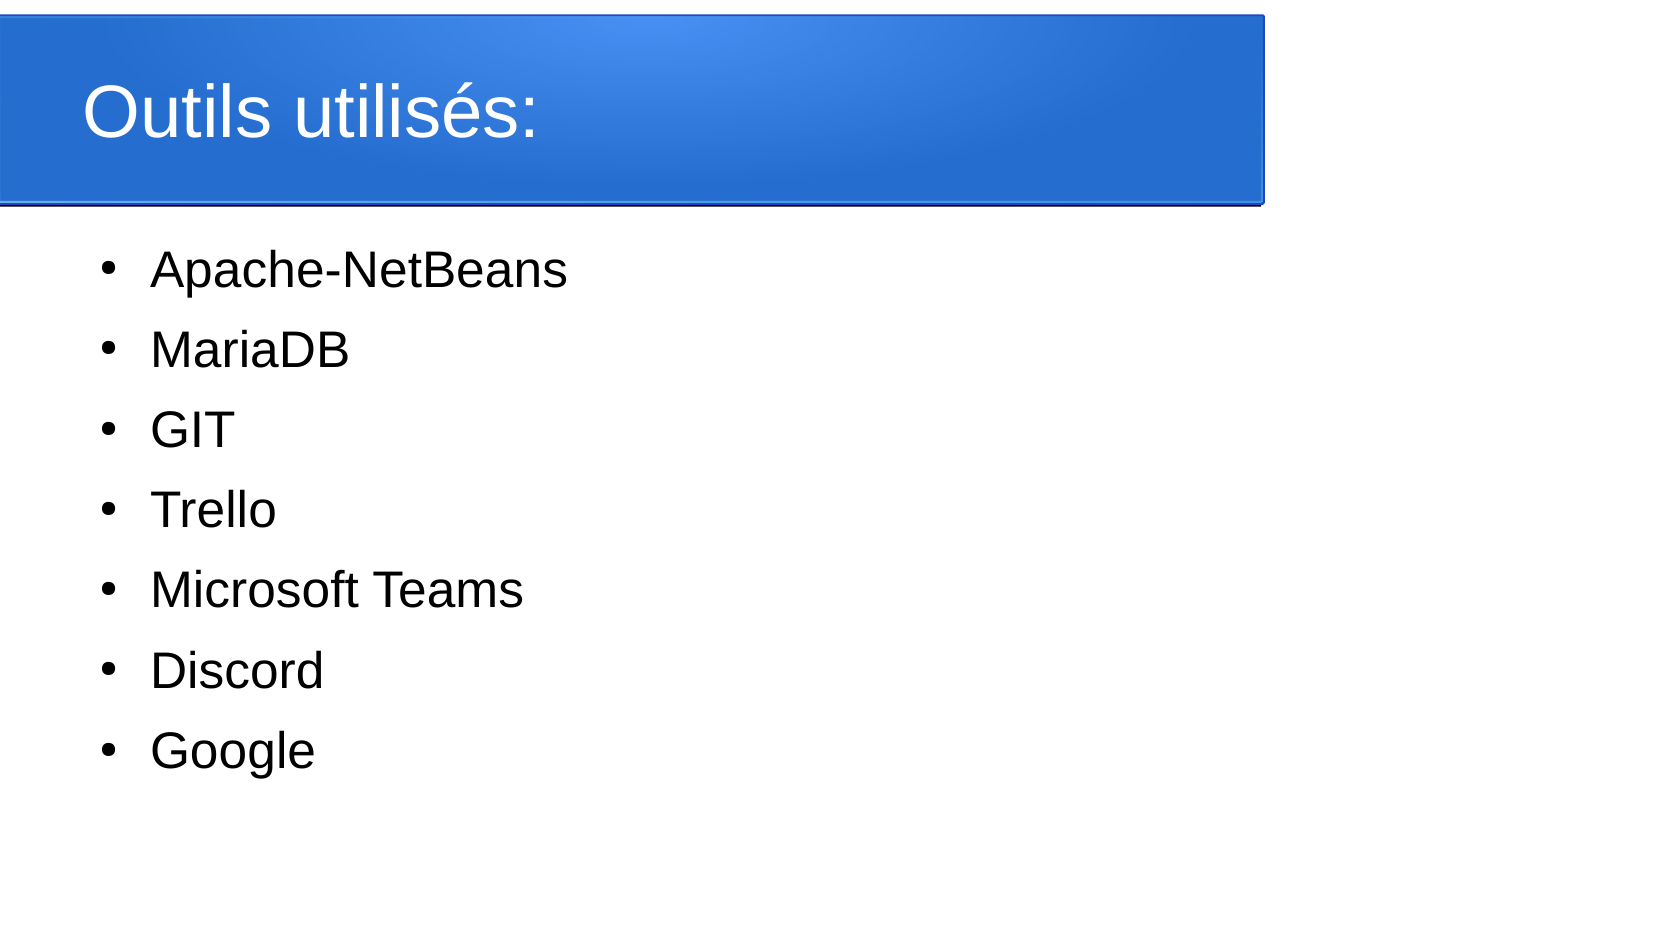

# Outils utilisés:
Apache-NetBeans
MariaDB
GIT
Trello
Microsoft Teams
Discord
Google